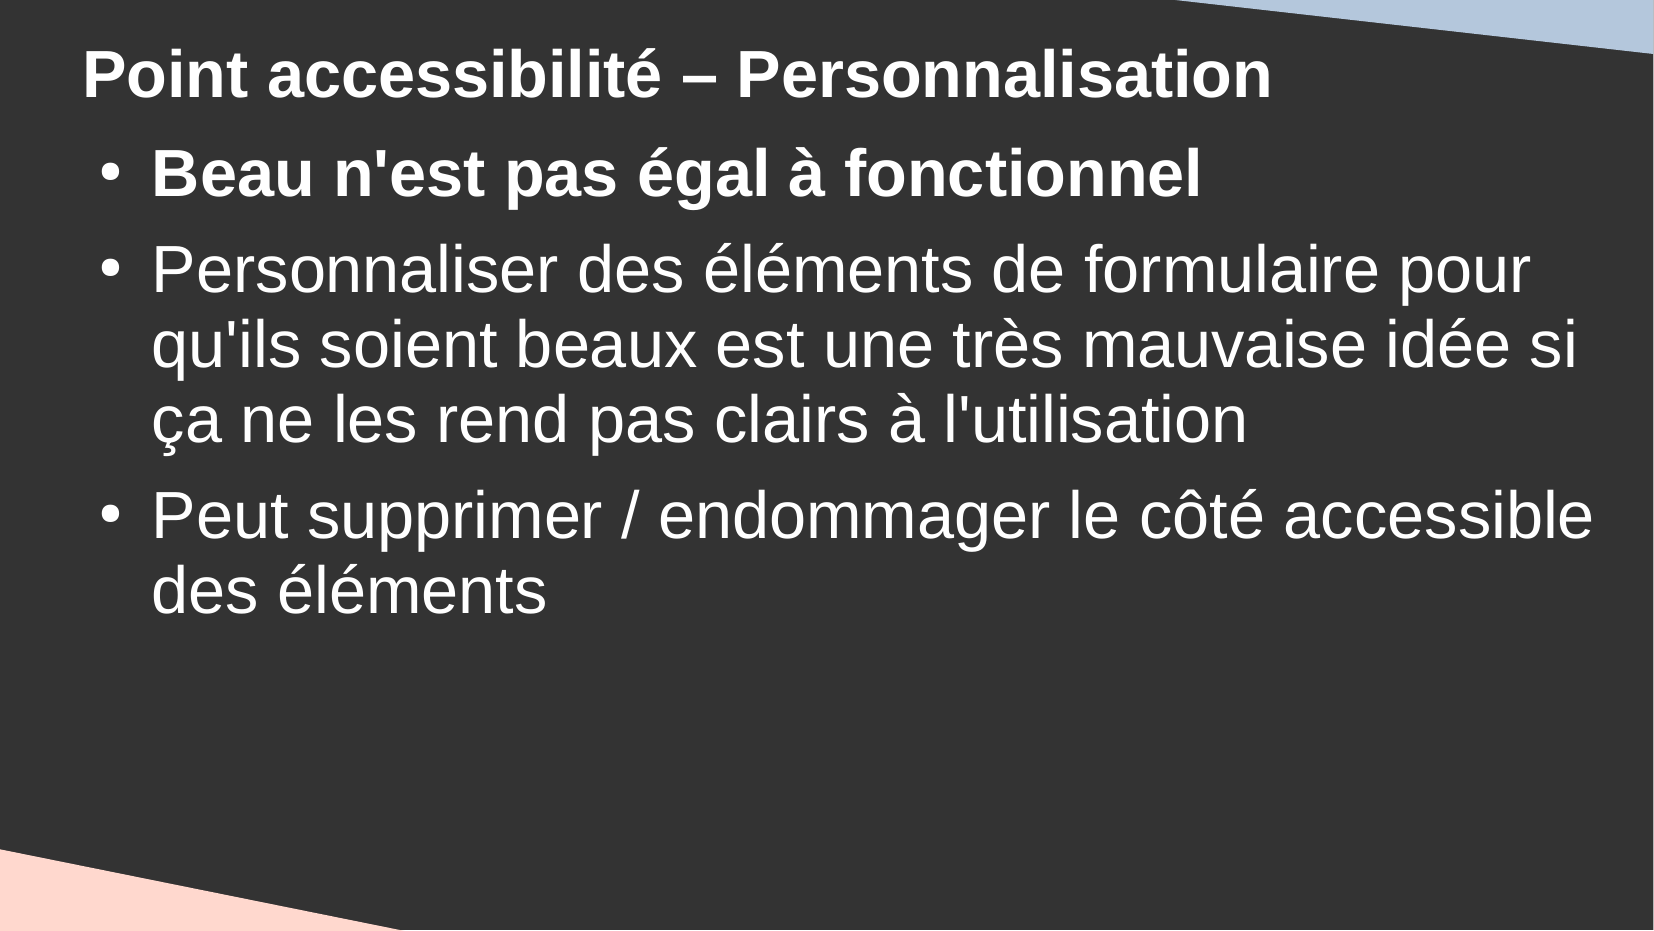

# Point accessibilité – Personnalisation
Beau n'est pas égal à fonctionnel
Personnaliser des éléments de formulaire pour qu'ils soient beaux est une très mauvaise idée si ça ne les rend pas clairs à l'utilisation
Peut supprimer / endommager le côté accessible des éléments